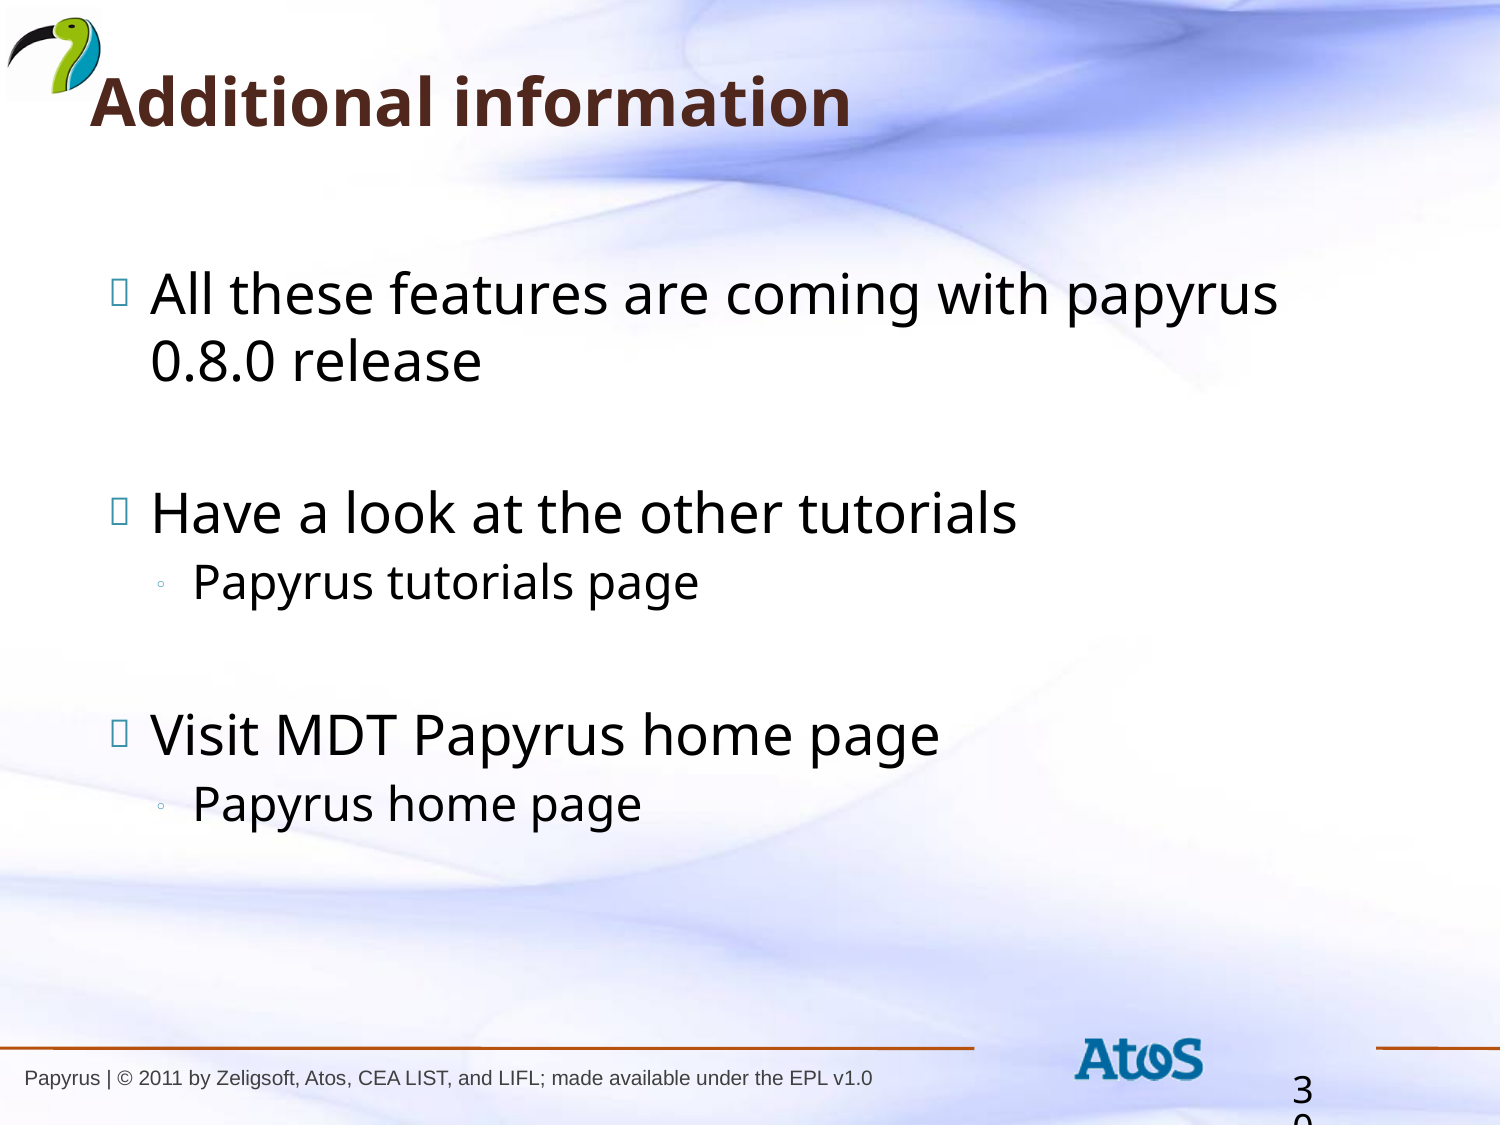

Additional information
# All these features are coming with papyrus 0.8.0 release
Have a look at the other tutorials
Papyrus tutorials page
Visit MDT Papyrus home page
Papyrus home page